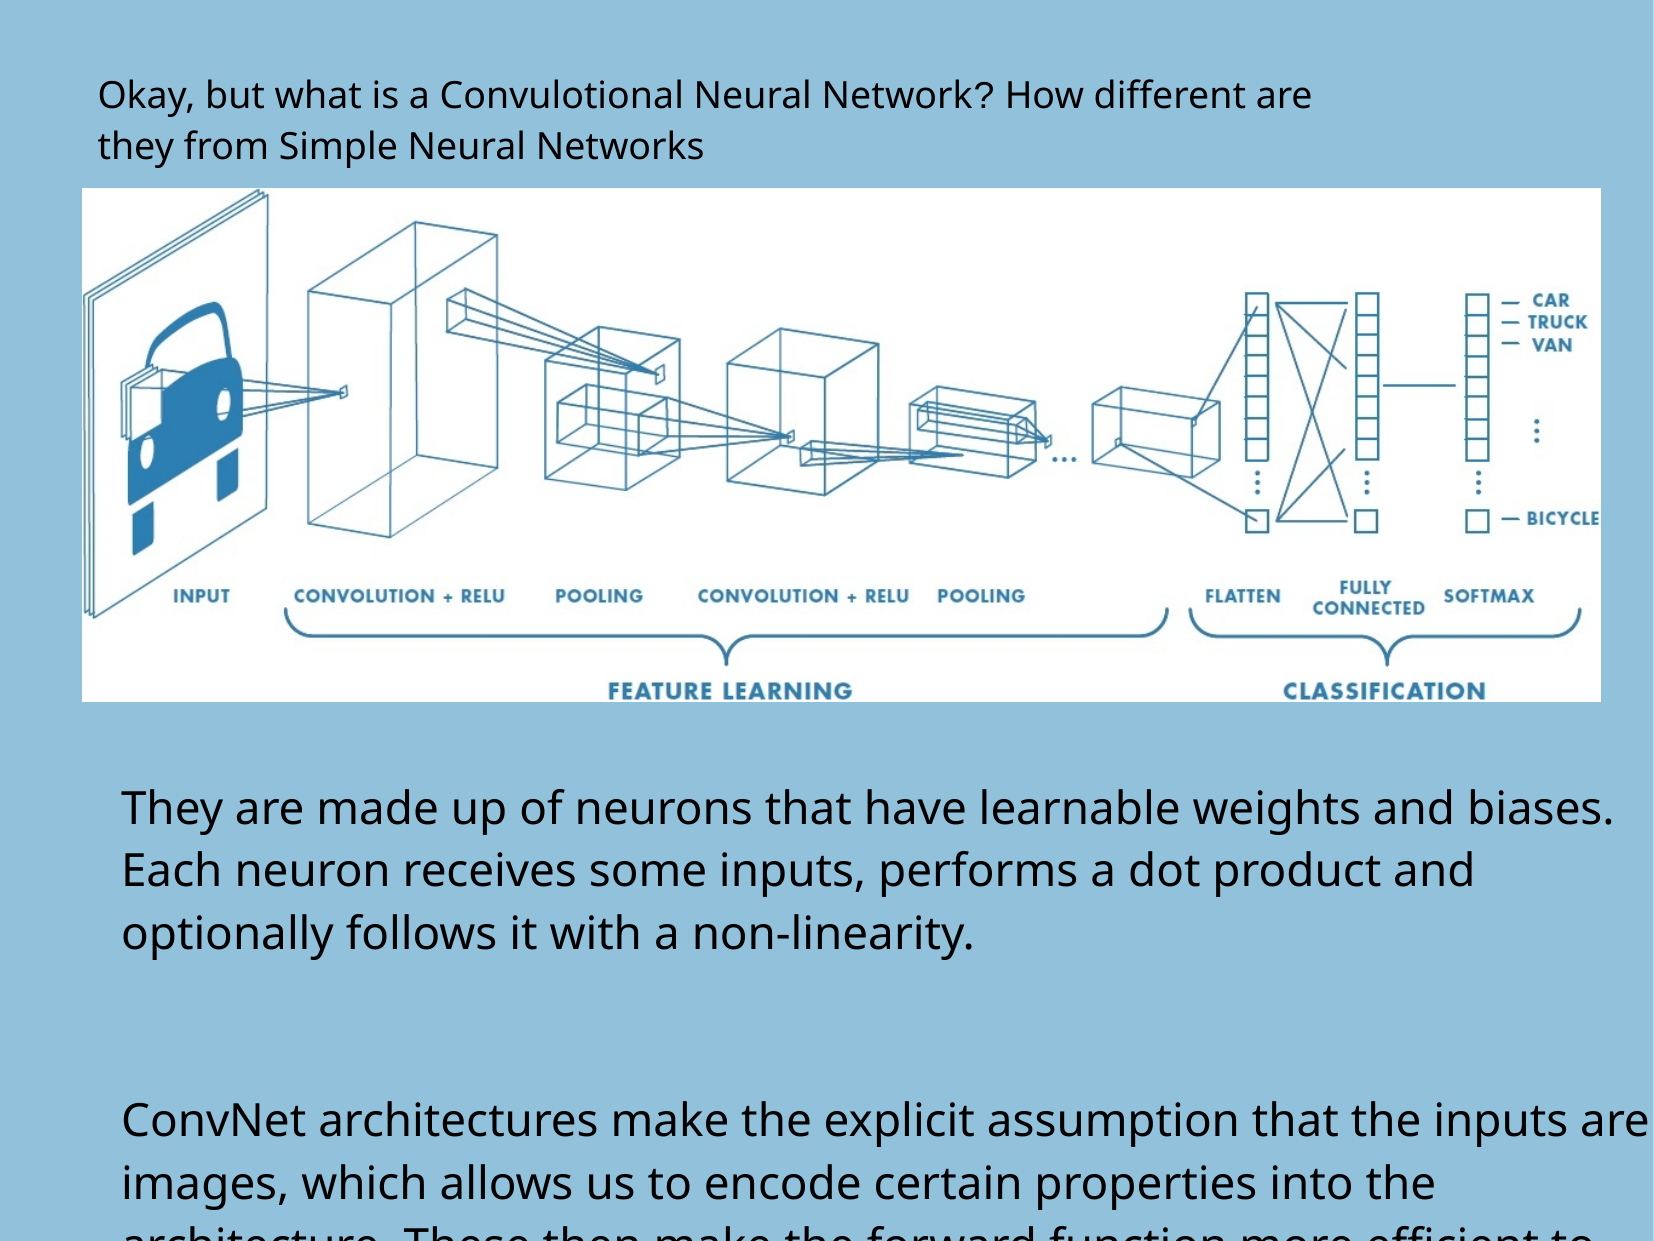

Okay, but what is a Convulotional Neural Network? How different are they from Simple Neural Networks
They are made up of neurons that have learnable weights and biases. Each neuron receives some inputs, performs a dot product and optionally follows it with a non-linearity.
ConvNet architectures make the explicit assumption that the inputs are images, which allows us to encode certain properties into the architecture. These then make the forward function more efficient to implement and vastly reduce the amount of parameters in the network.